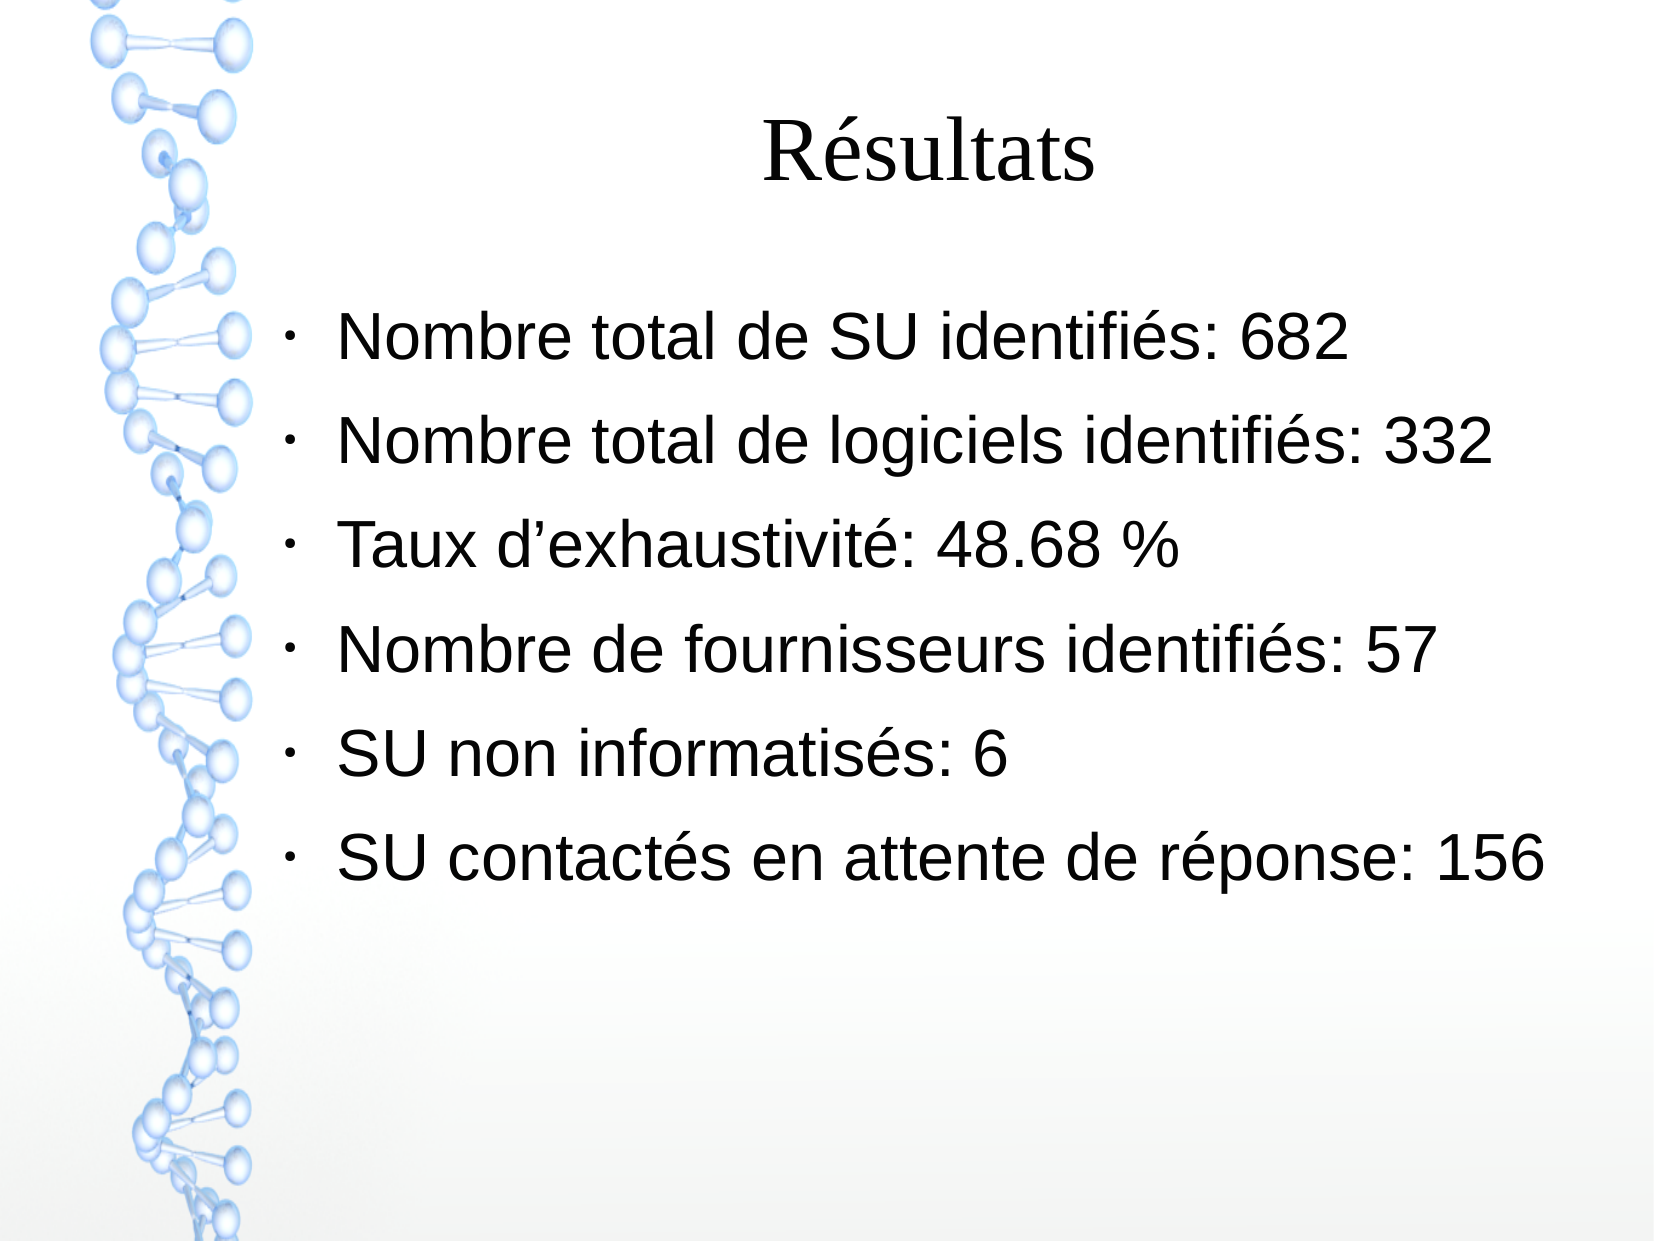

# Résultats
Nombre total de SU identifiés: 682
Nombre total de logiciels identifiés: 332
Taux d’exhaustivité: 48.68 %
Nombre de fournisseurs identifiés: 57
SU non informatisés: 6
SU contactés en attente de réponse: 156